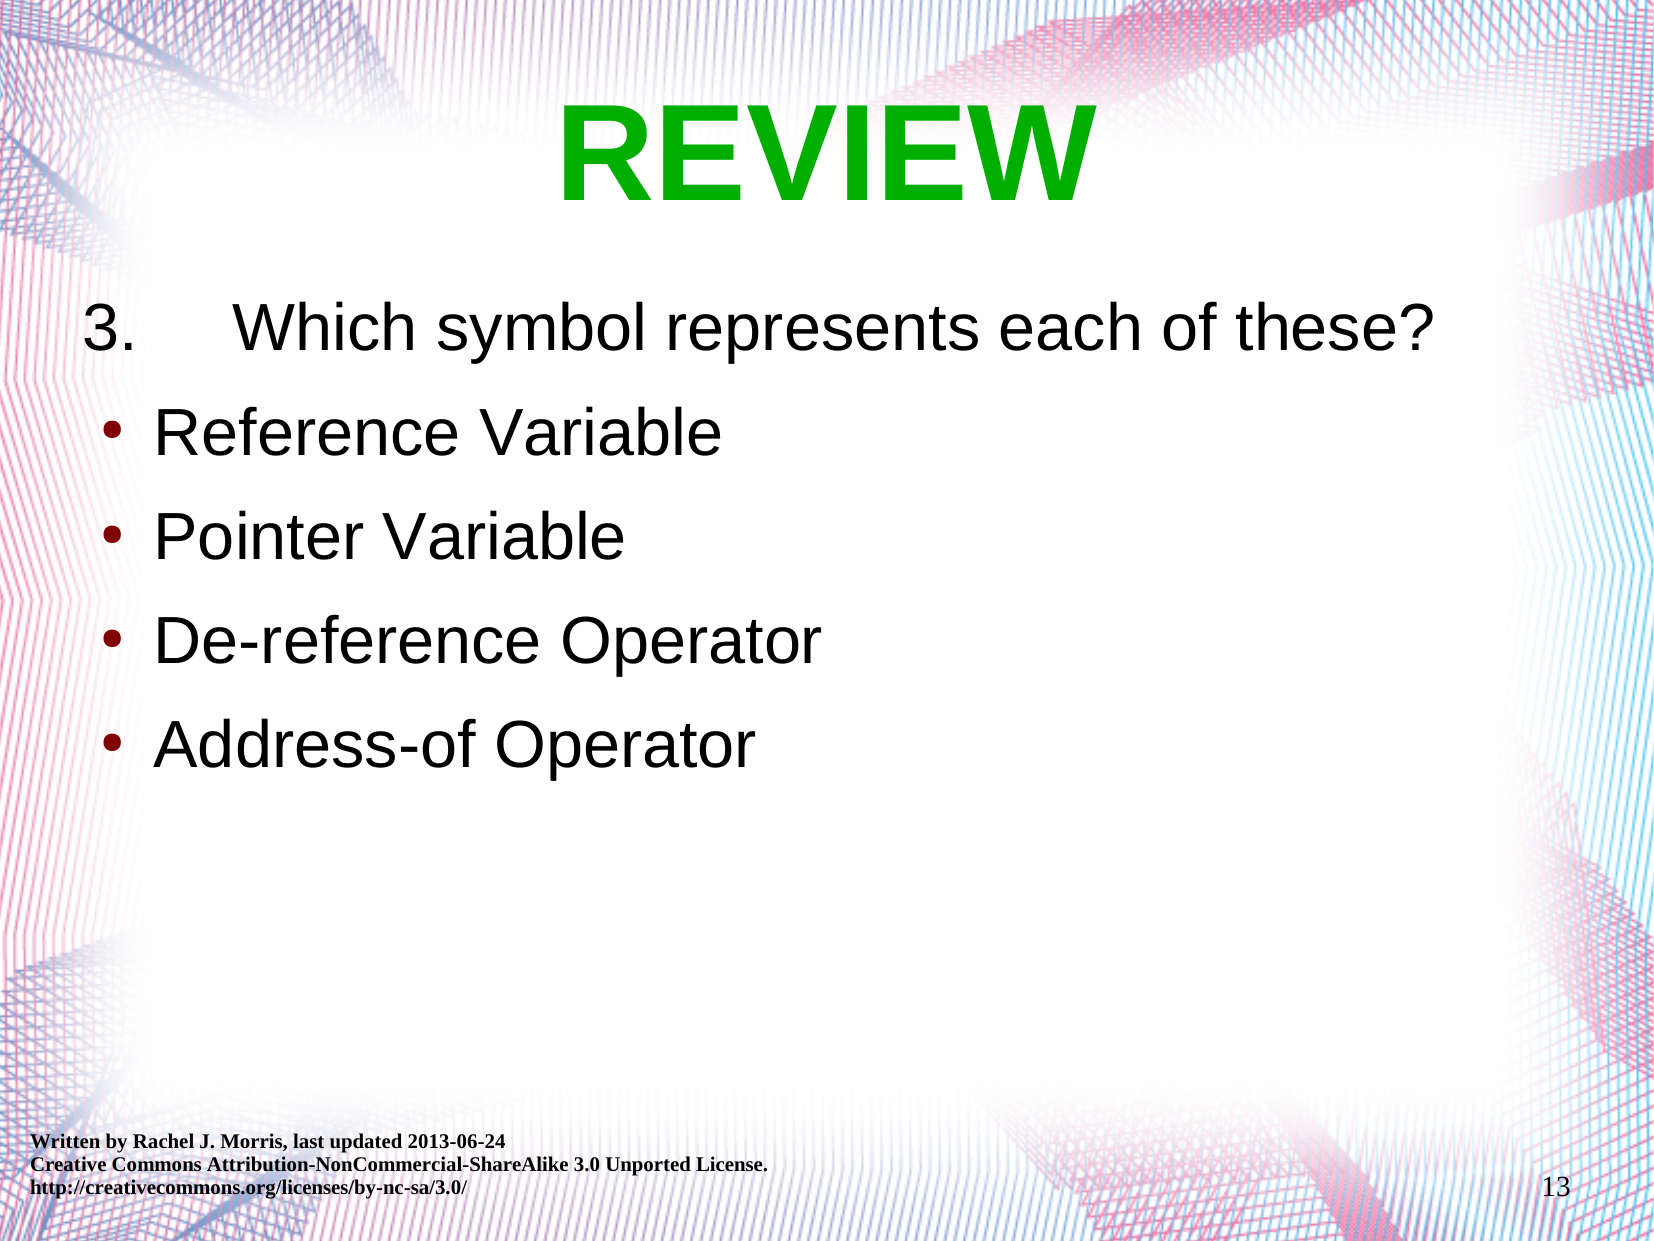

# REVIEW
3.		Which symbol represents each of these?
Reference Variable
Pointer Variable
De-reference Operator
Address-of Operator
13